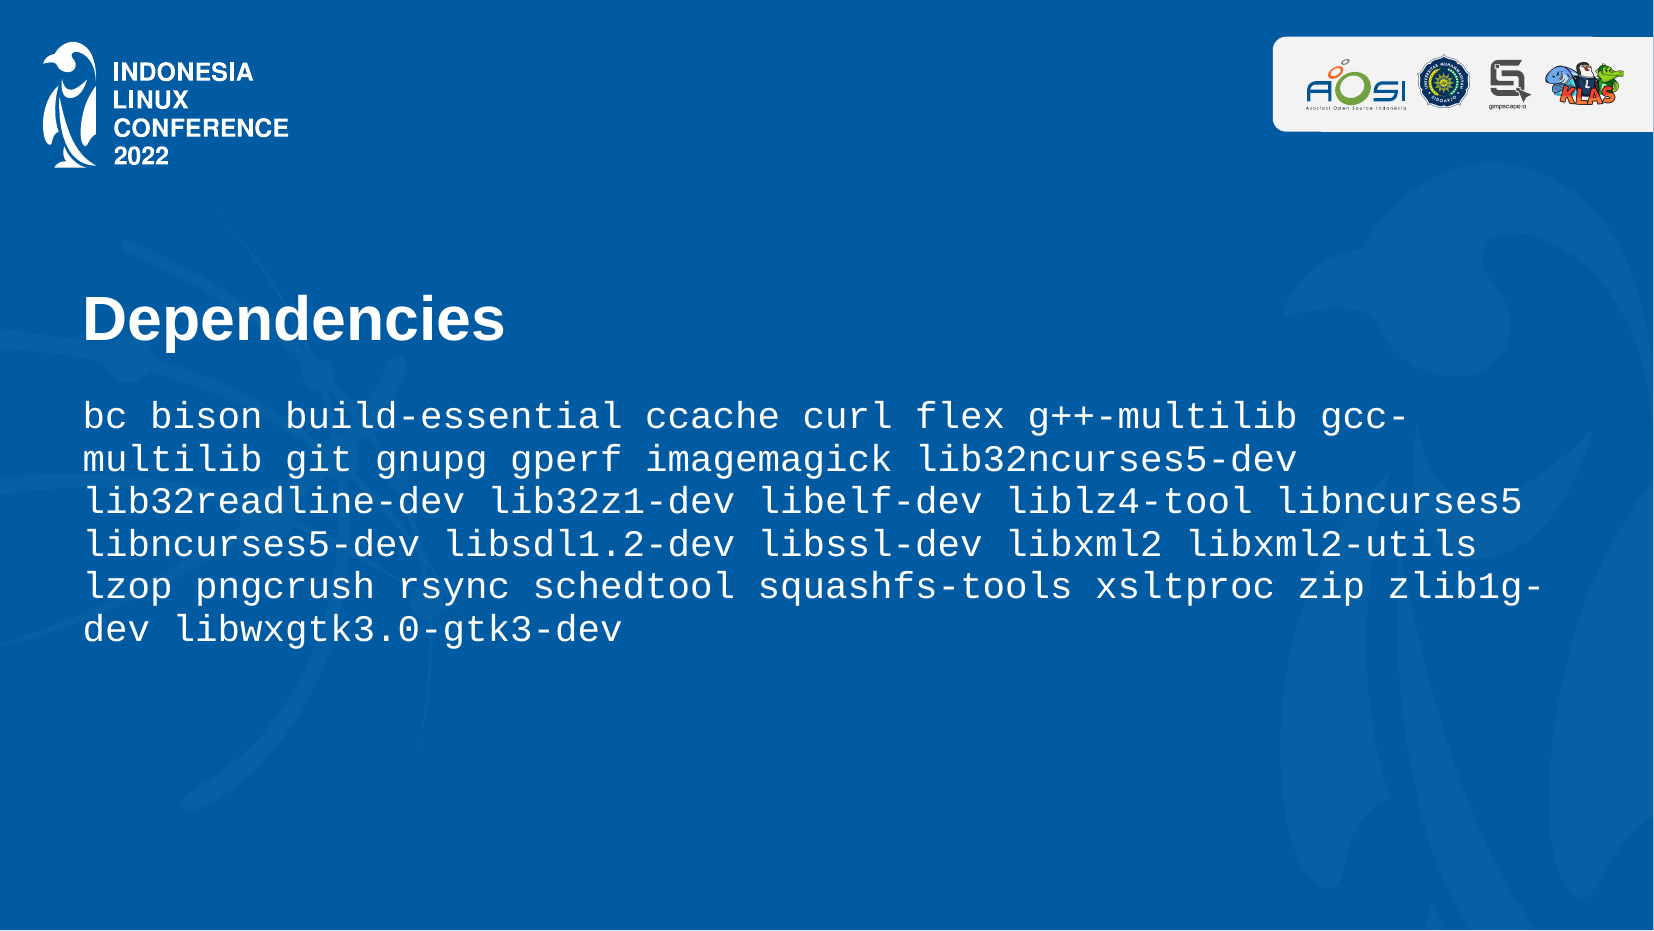

# Dependencies
bc bison build-essential ccache curl flex g++-multilib gcc-multilib git gnupg gperf imagemagick lib32ncurses5-dev lib32readline-dev lib32z1-dev libelf-dev liblz4-tool libncurses5 libncurses5-dev libsdl1.2-dev libssl-dev libxml2 libxml2-utils lzop pngcrush rsync schedtool squashfs-tools xsltproc zip zlib1g-dev libwxgtk3.0-gtk3-dev